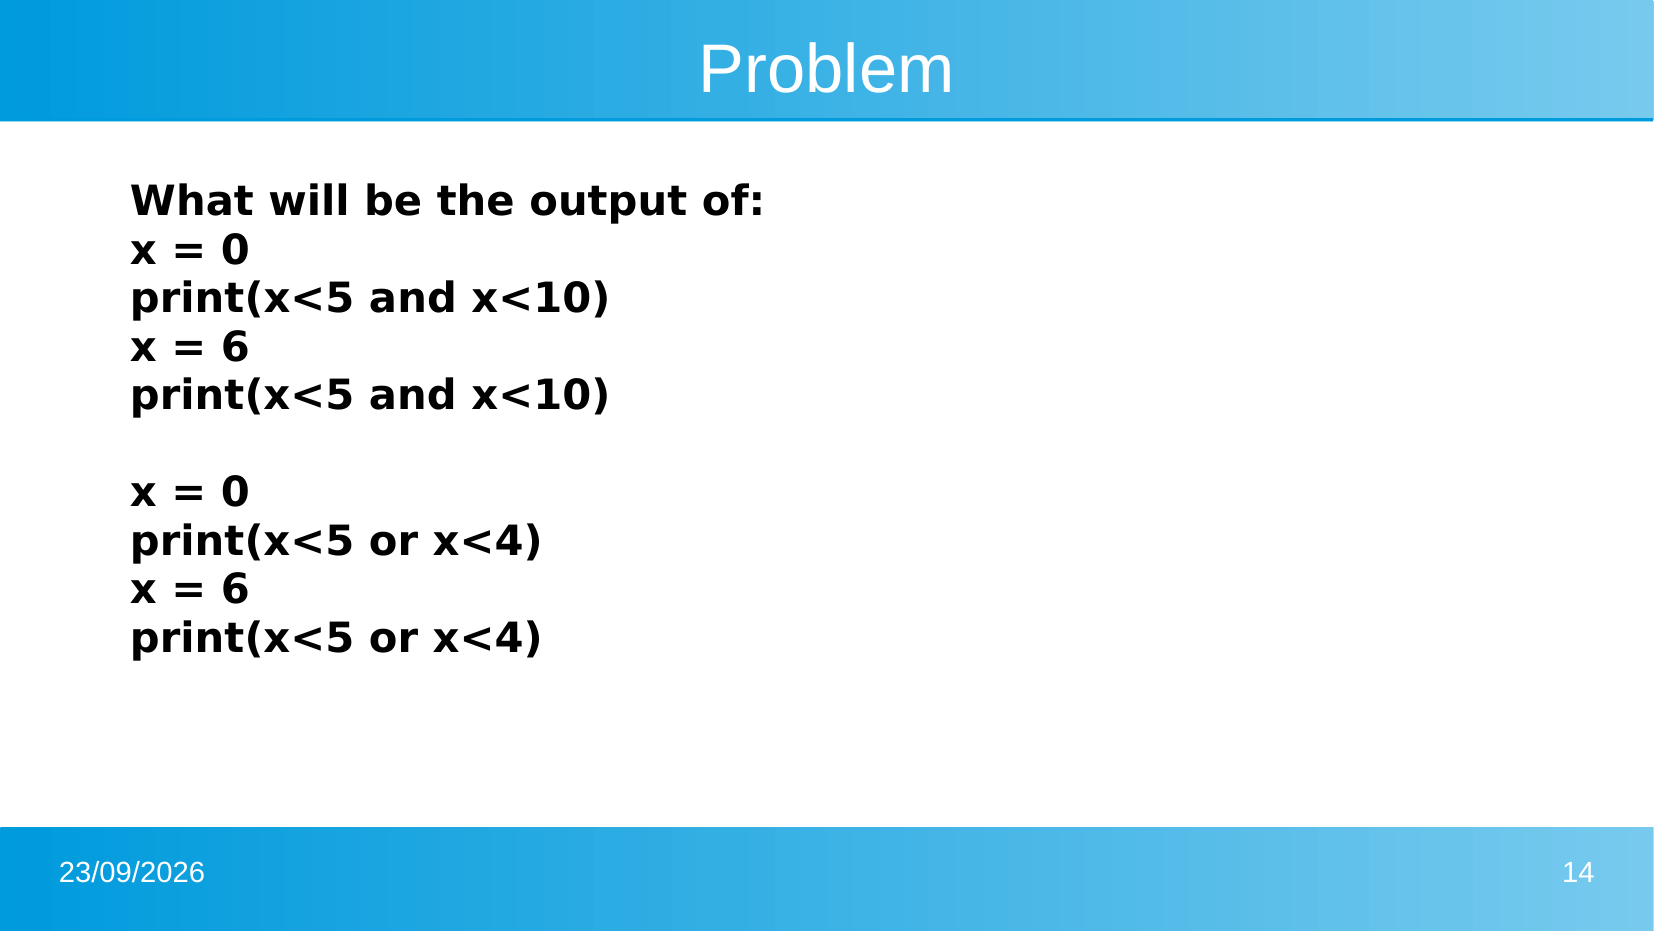

# Problem
What will be the output of:
x = 0
print(x<5 and x<10)
x = 6
print(x<5 and x<10)
x = 0
print(x<5 or x<4)
x = 6
print(x<5 or x<4)
14